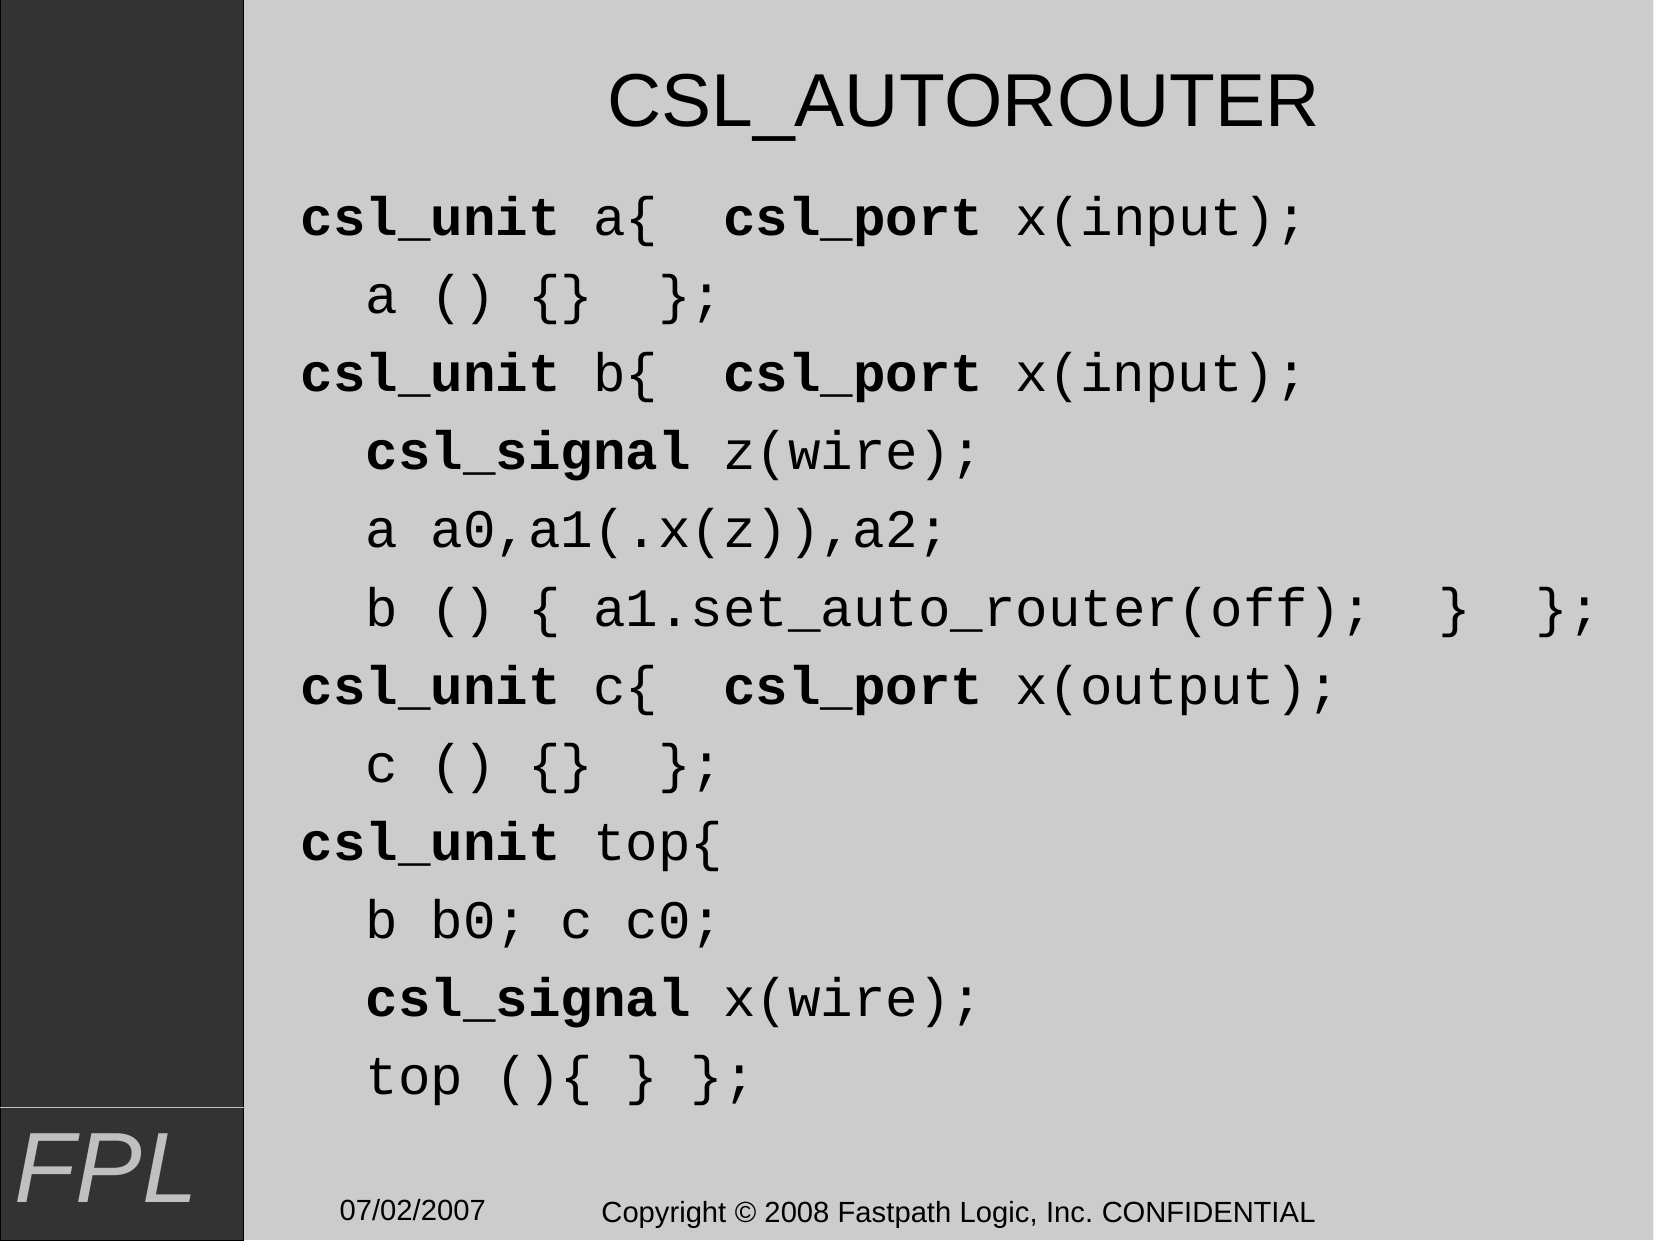

# CSL_AUTOROUTER
csl_unit a{ csl_port x(input);
 a () {} };
csl_unit b{ csl_port x(input);
 csl_signal z(wire);
 a a0,a1(.x(z)),a2;
 b () { a1.set_auto_router(off); } };
csl_unit c{ csl_port x(output);
 c () {} };
csl_unit top{
 b b0; c c0;
 csl_signal x(wire);
 top (){ } };
07/02/2007
© 2007 FASTPATH LOGIC INC.